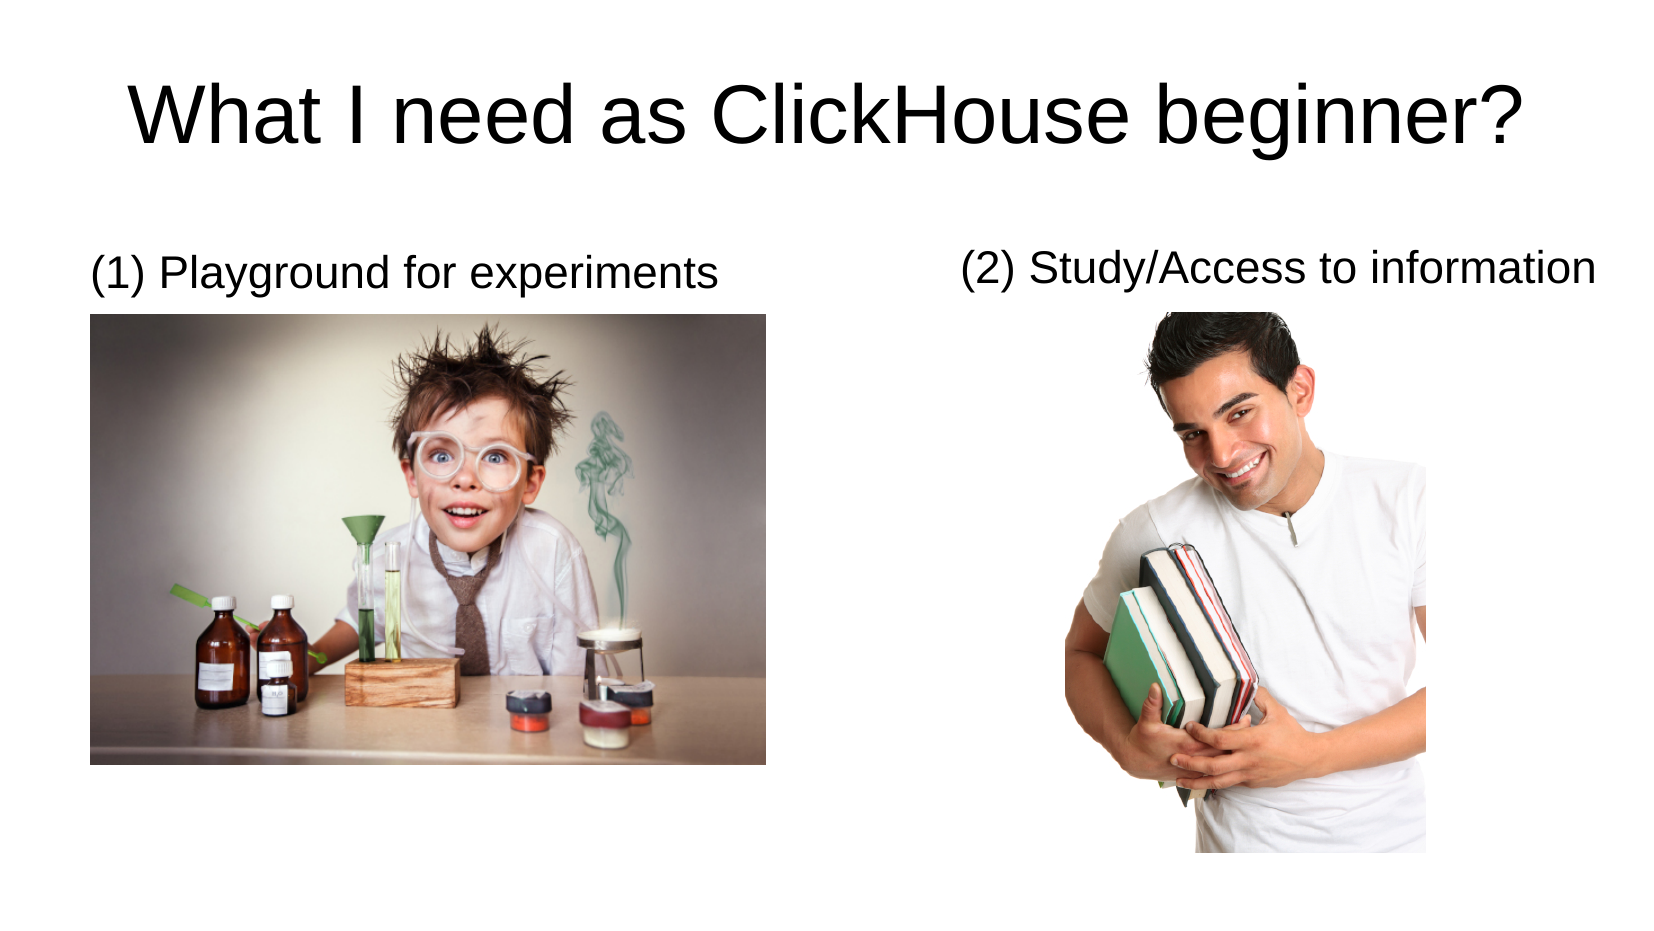

# What I need as ClickHouse beginner?
(2) Study/Access to information
(1) Playground for experiments